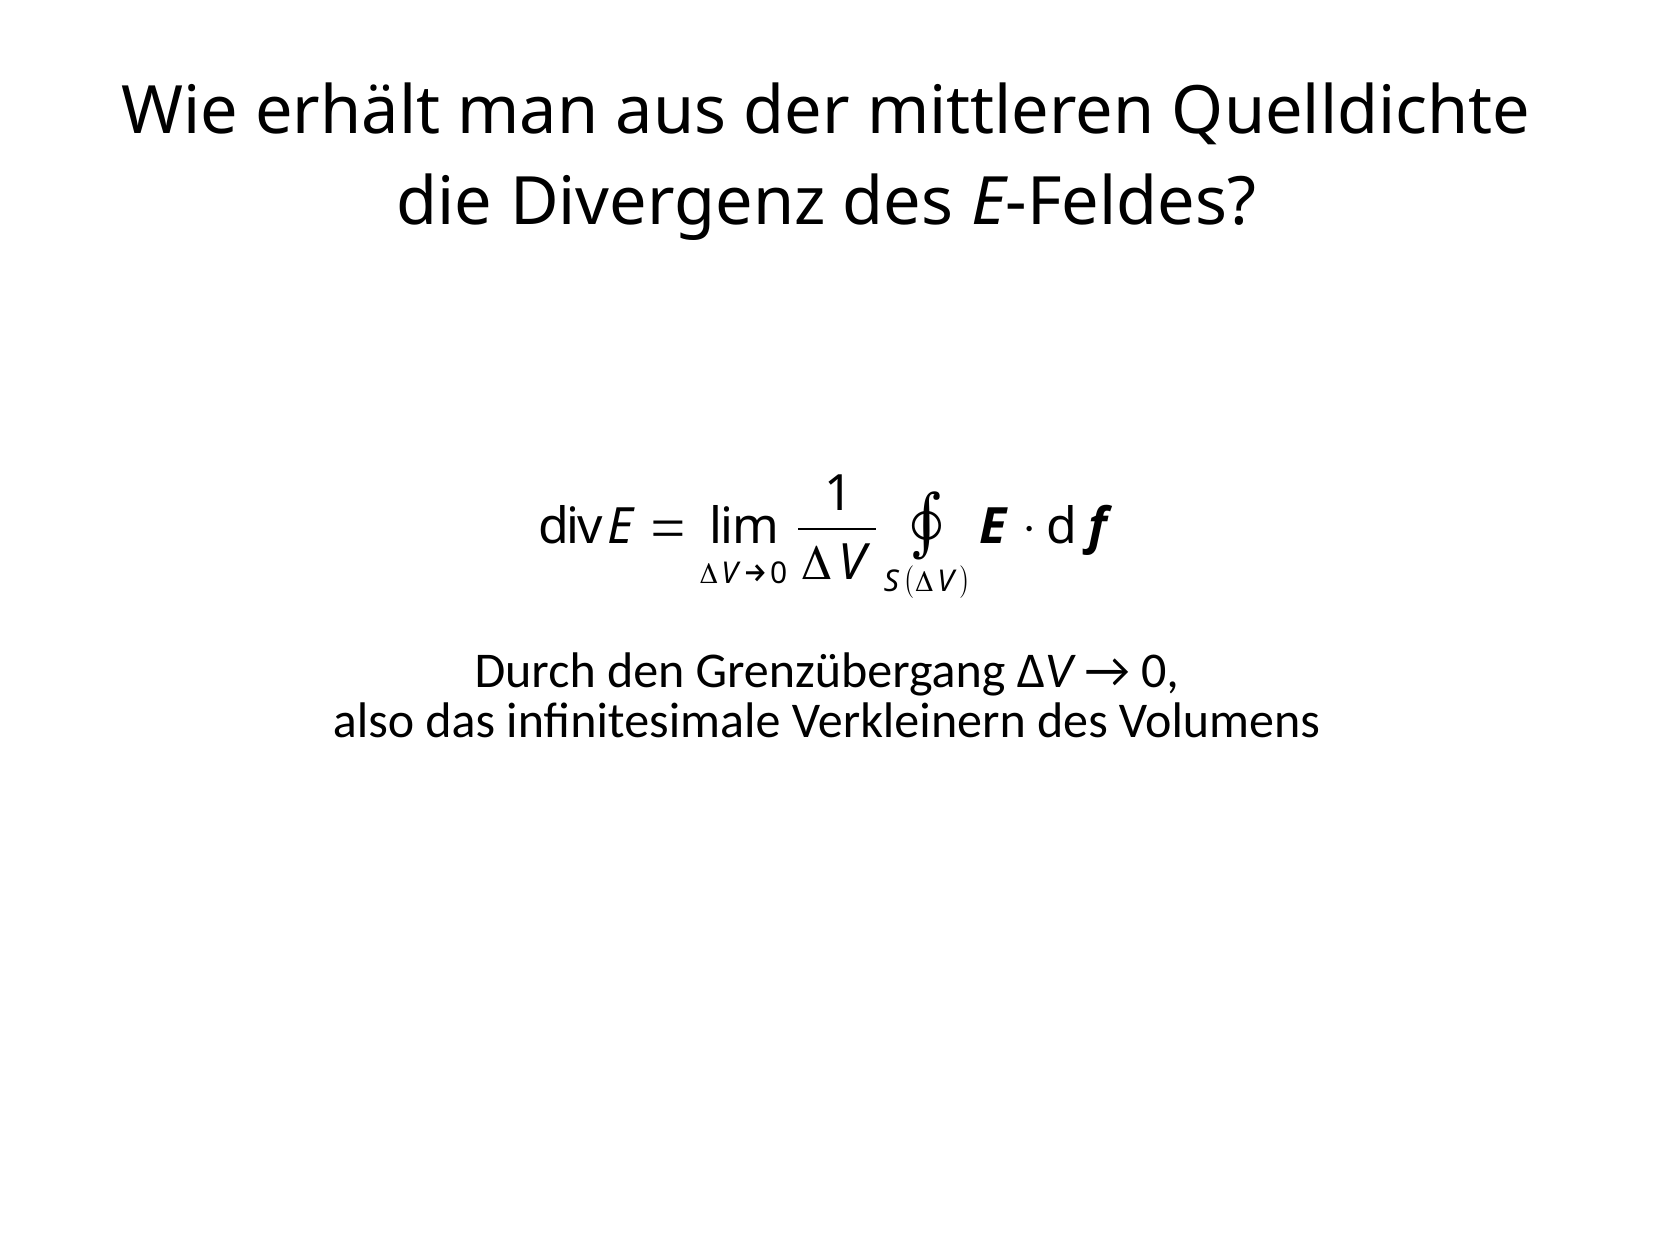

# Wie erhält man aus der mittleren Quelldichte die Divergenz des E-Feldes?
Durch den Grenzübergang ΔV → 0,
also das infinitesimale Verkleinern des Volumens